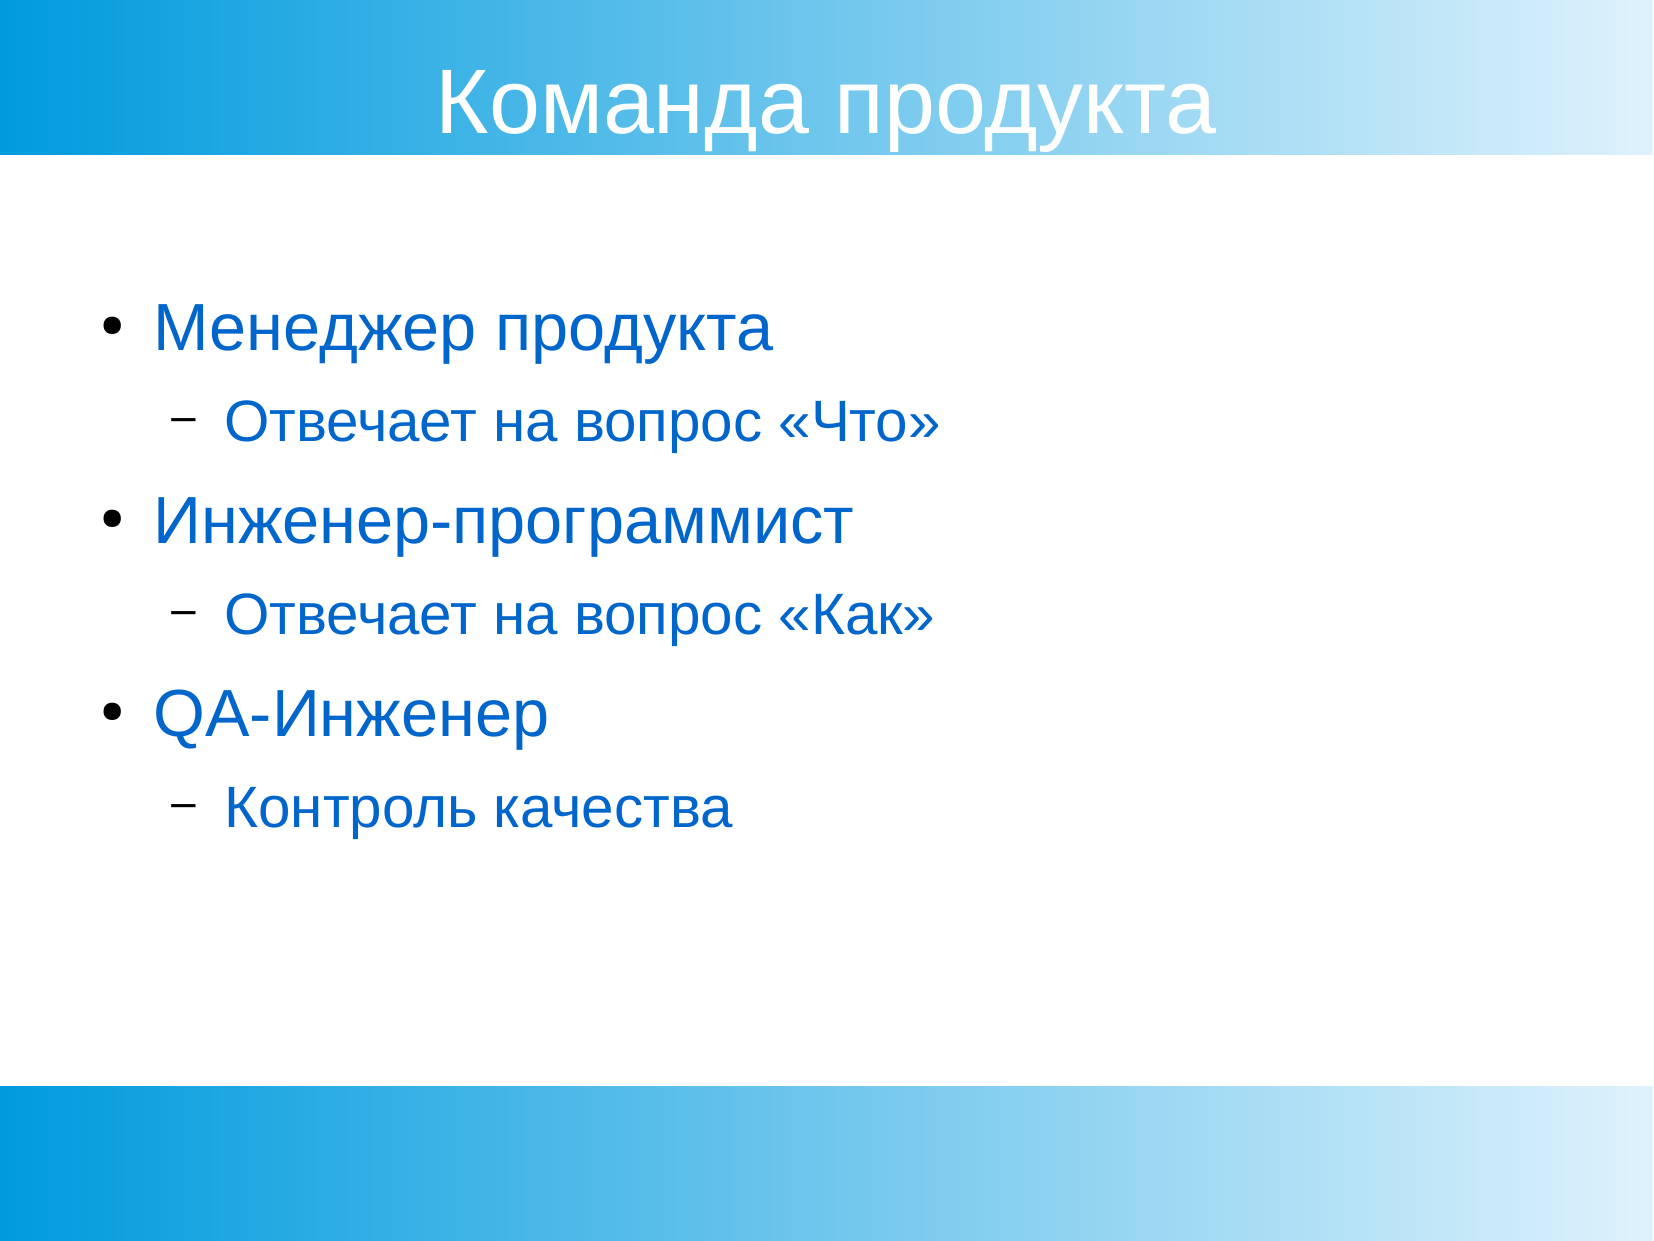

# Команда продукта
Менеджер продукта
Отвечает на вопрос «Что»
Инженер-программист
Отвечает на вопрос «Как»
QA-Инженер
Контроль качества